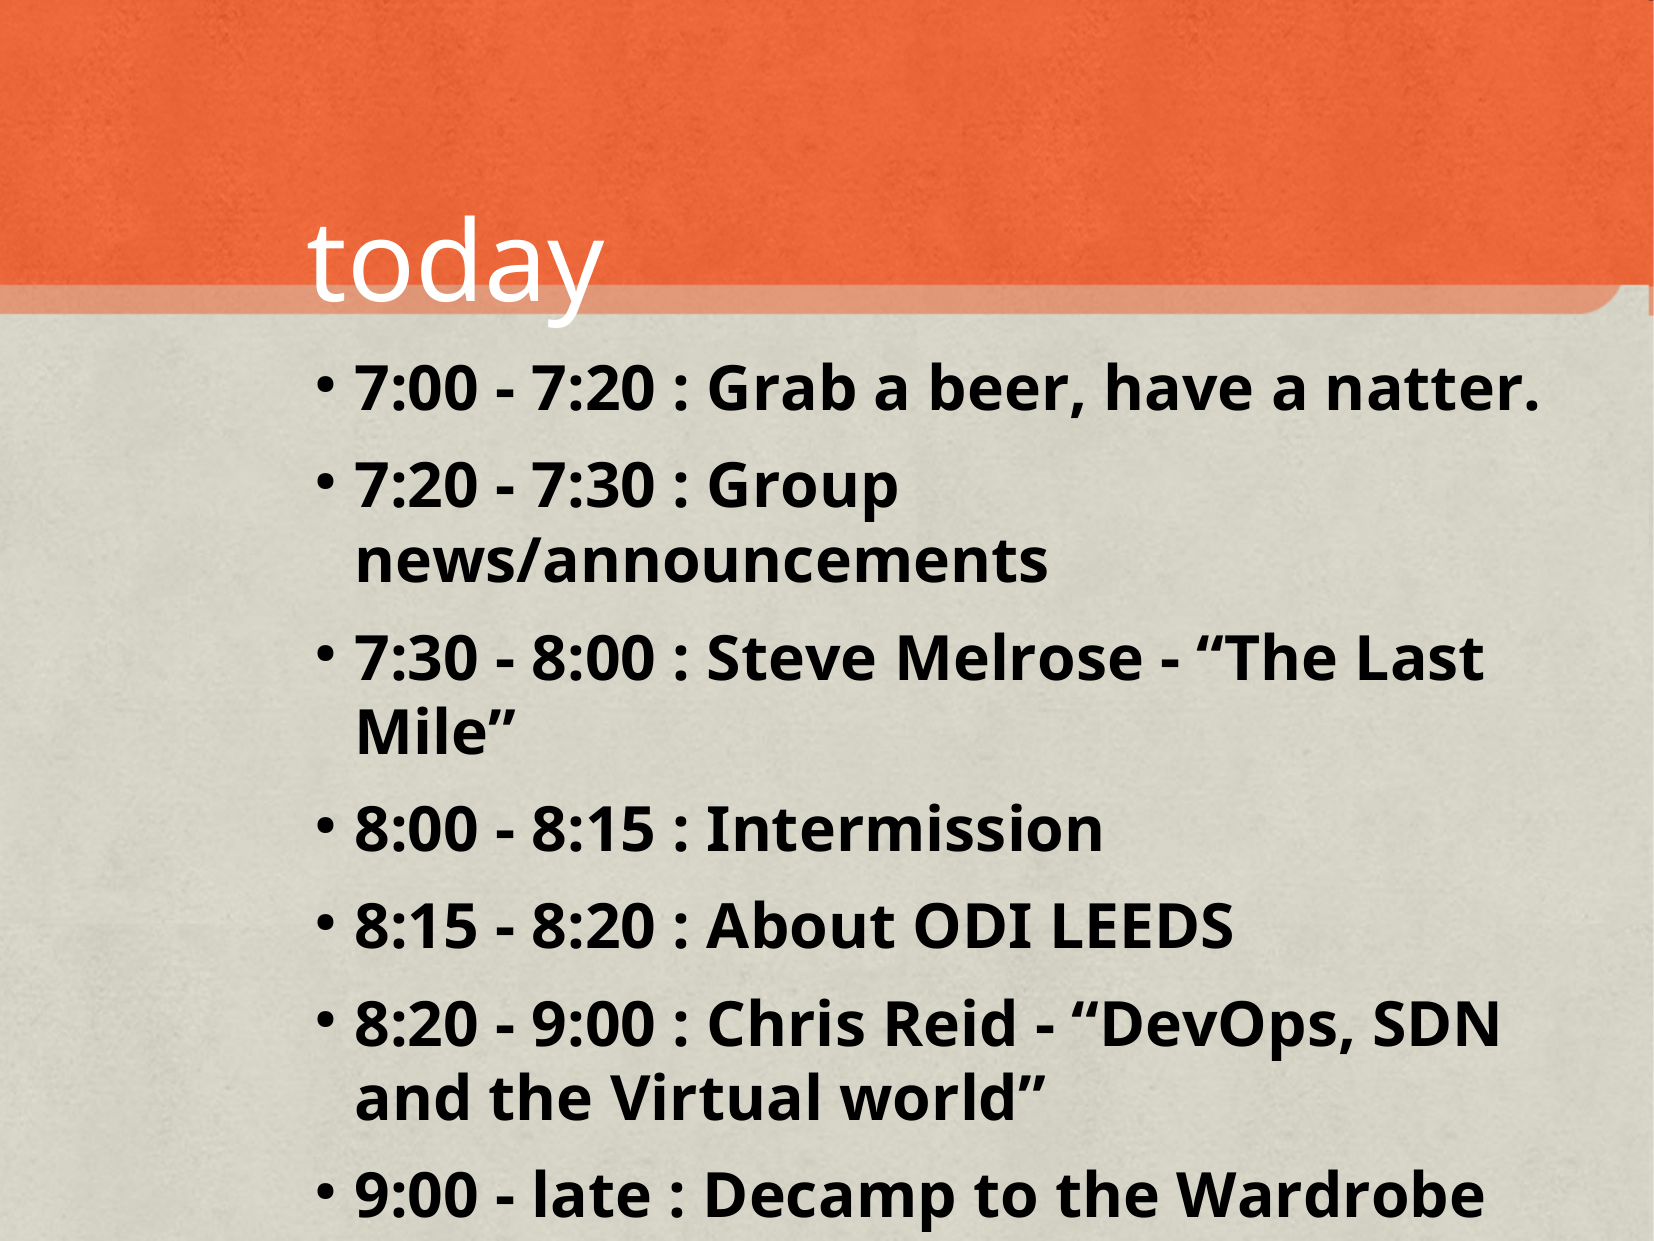

# today
7:00 - 7:20 : Grab a beer, have a natter.
7:20 - 7:30 : Group news/announcements
7:30 - 8:00 : Steve Melrose - “The Last Mile”
8:00 - 8:15 : Intermission
8:15 - 8:20 : About ODI LEEDS
8:20 - 9:00 : Chris Reid - “DevOps, SDN and the Virtual world”
9:00 - late : Decamp to the Wardrobe